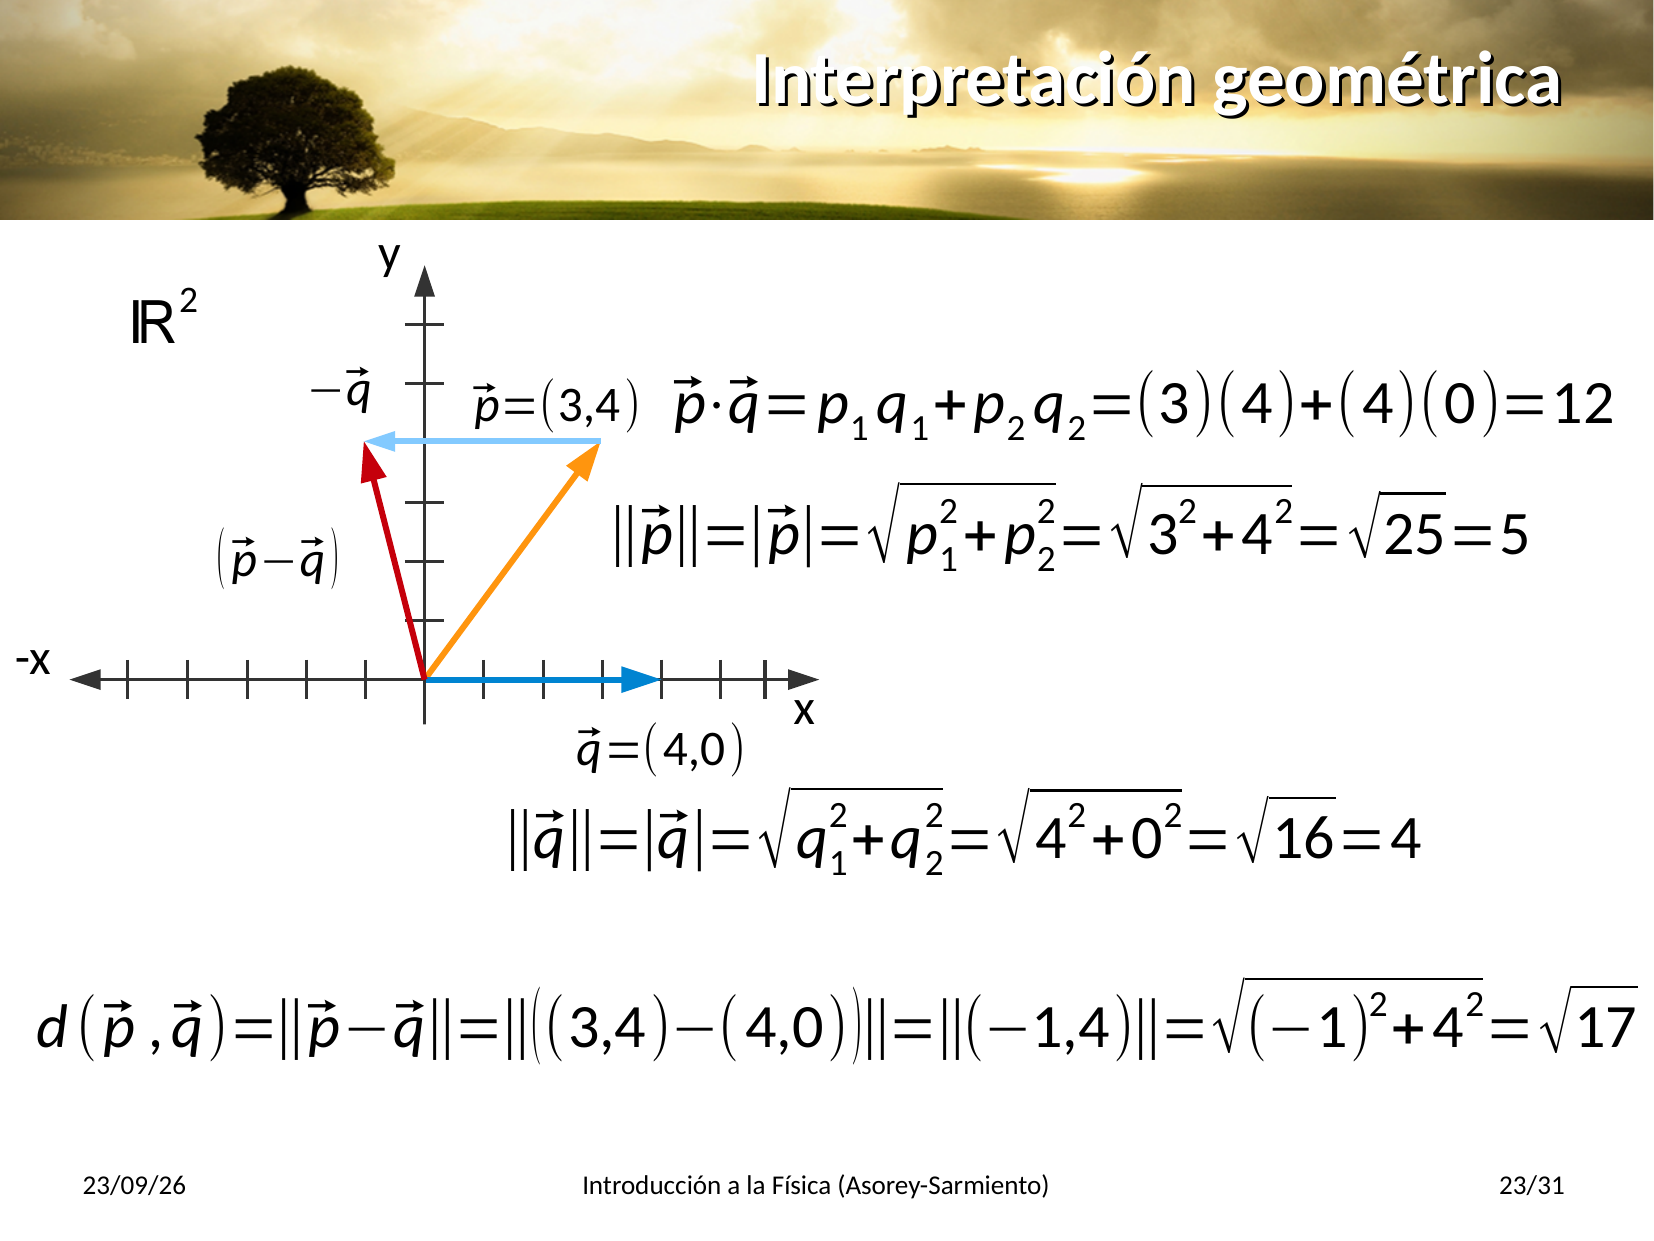

# Interpretación geométrica
y
-x
x
-y
Introducción a la Física (Asorey-Sarmiento)
23